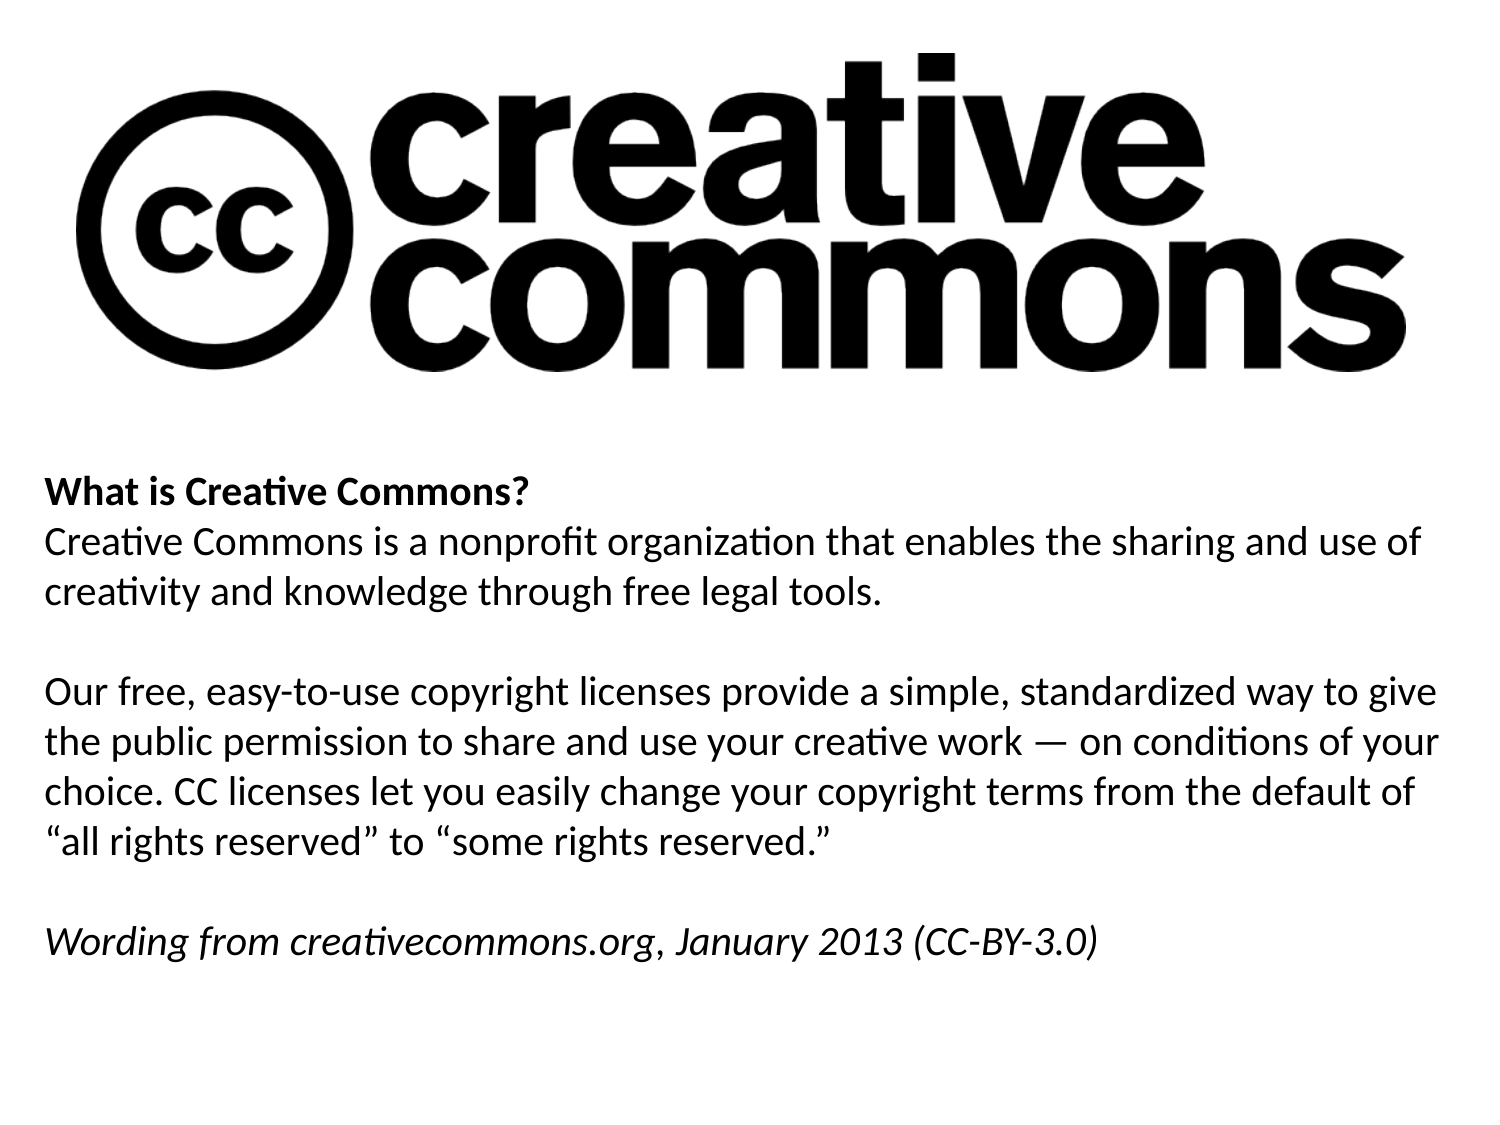

What is Creative Commons?
Creative Commons is a nonprofit organization that enables the sharing and use of creativity and knowledge through free legal tools.
Our free, easy-to-use copyright licenses provide a simple, standardized way to give the public permission to share and use your creative work — on conditions of your choice. CC licenses let you easily change your copyright terms from the default of “all rights reserved” to “some rights reserved.”
Wording from creativecommons.org, January 2013 (CC-BY-3.0)